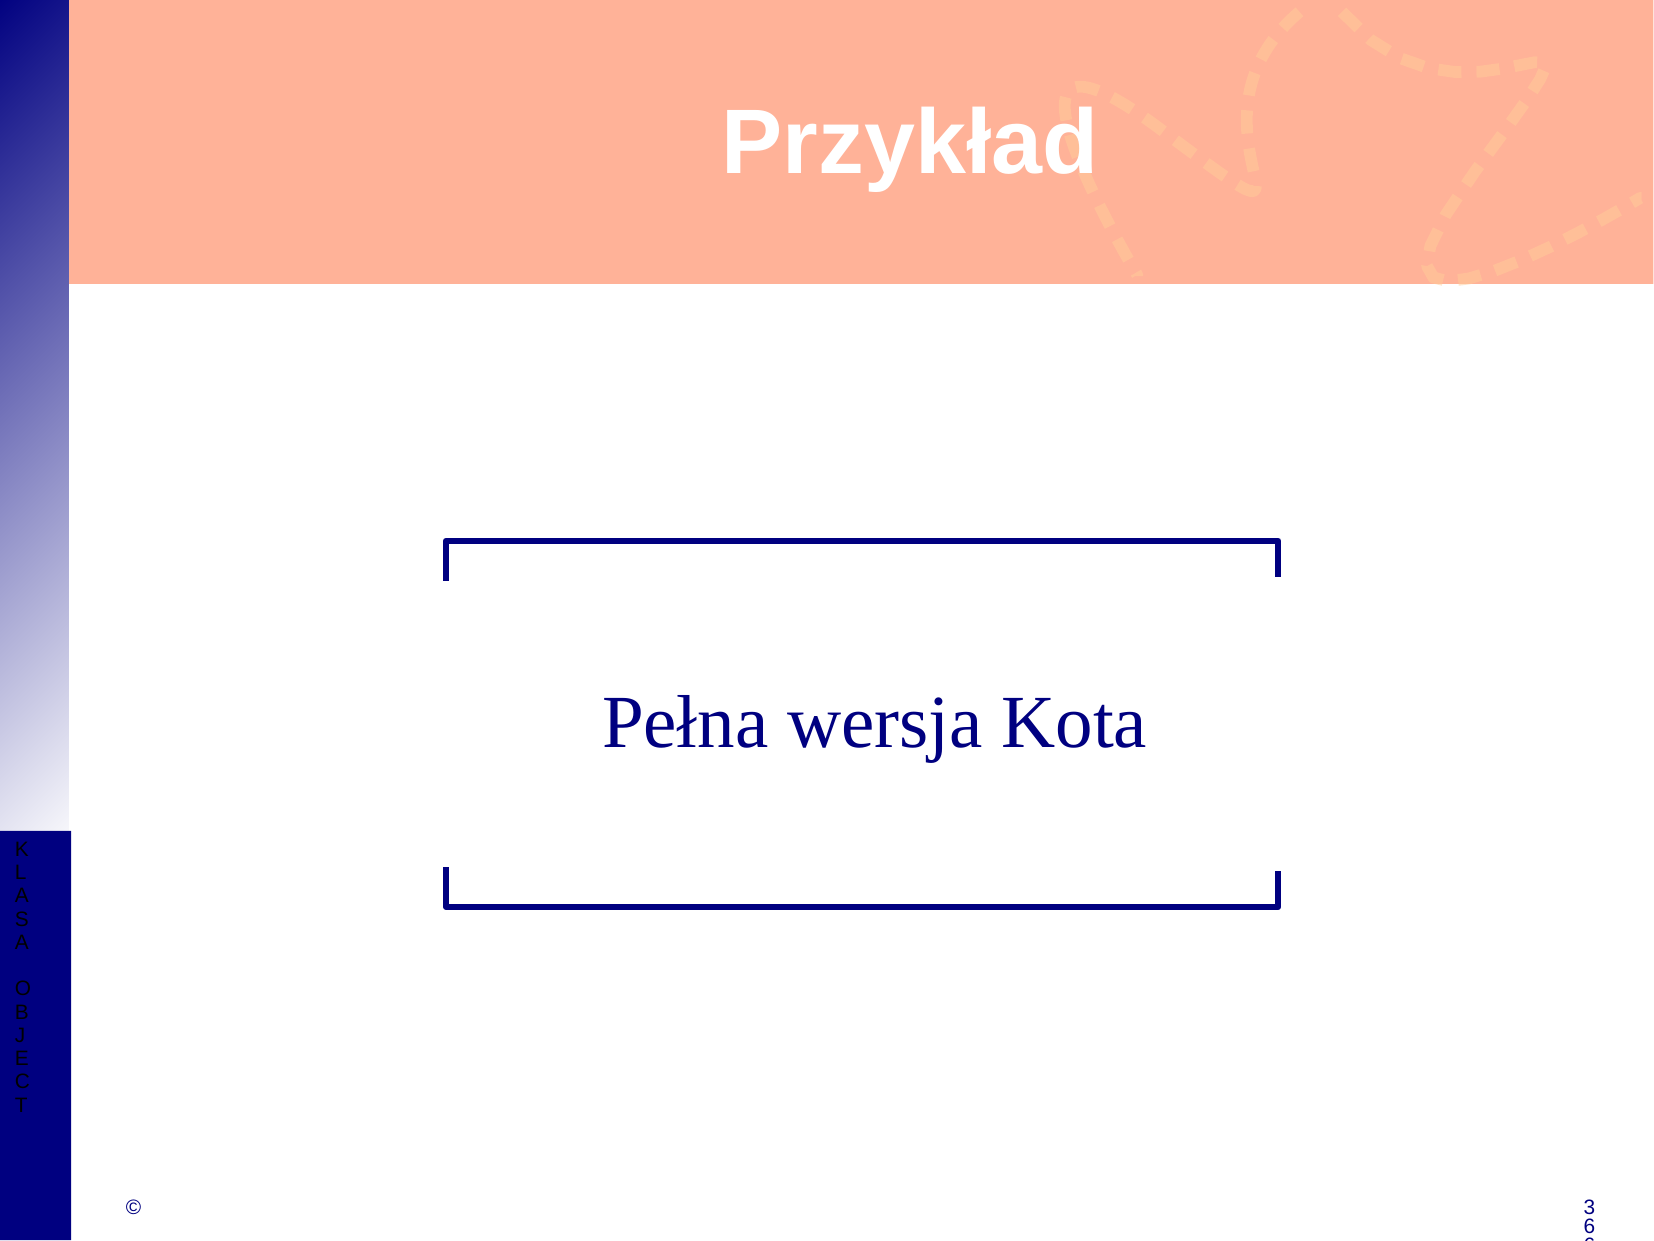

# Przykład
Pełna wersja Kota
K
L
A
S
A
O
B
J
E
C
T